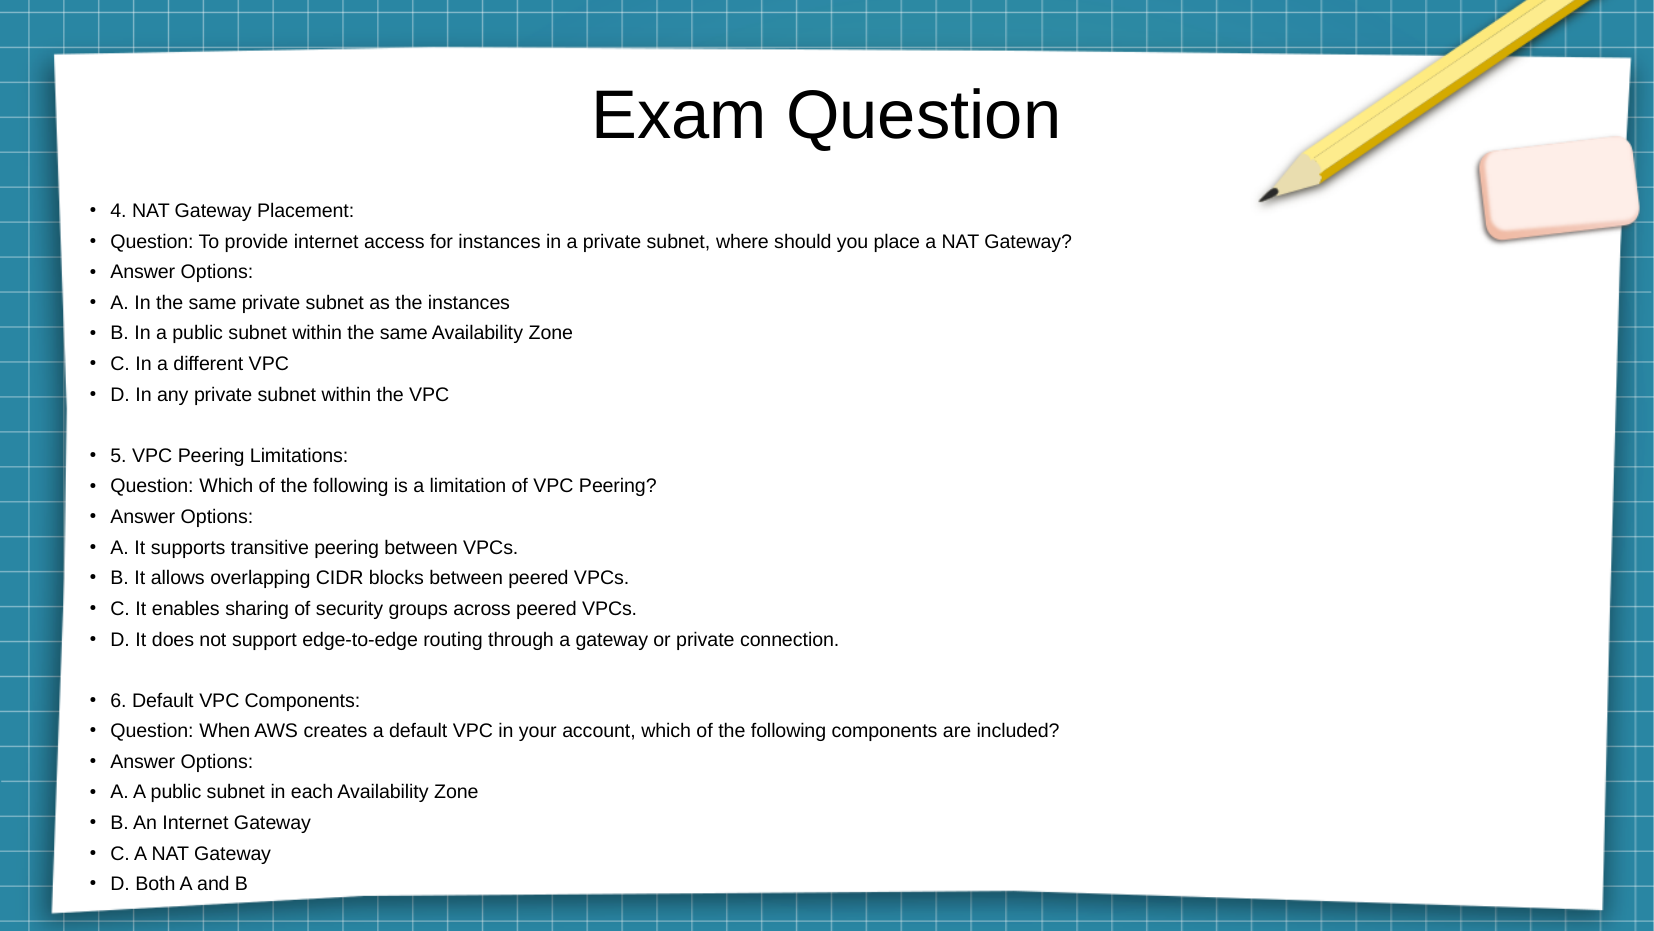

# Exam Question
4. NAT Gateway Placement:
Question: To provide internet access for instances in a private subnet, where should you place a NAT Gateway?
Answer Options:
A. In the same private subnet as the instances
B. In a public subnet within the same Availability Zone
C. In a different VPC
D. In any private subnet within the VPC
5. VPC Peering Limitations:
Question: Which of the following is a limitation of VPC Peering?
Answer Options:
A. It supports transitive peering between VPCs.
B. It allows overlapping CIDR blocks between peered VPCs.
C. It enables sharing of security groups across peered VPCs.
D. It does not support edge-to-edge routing through a gateway or private connection.
6. Default VPC Components:
Question: When AWS creates a default VPC in your account, which of the following components are included?
Answer Options:
A. A public subnet in each Availability Zone
B. An Internet Gateway
C. A NAT Gateway
D. Both A and B